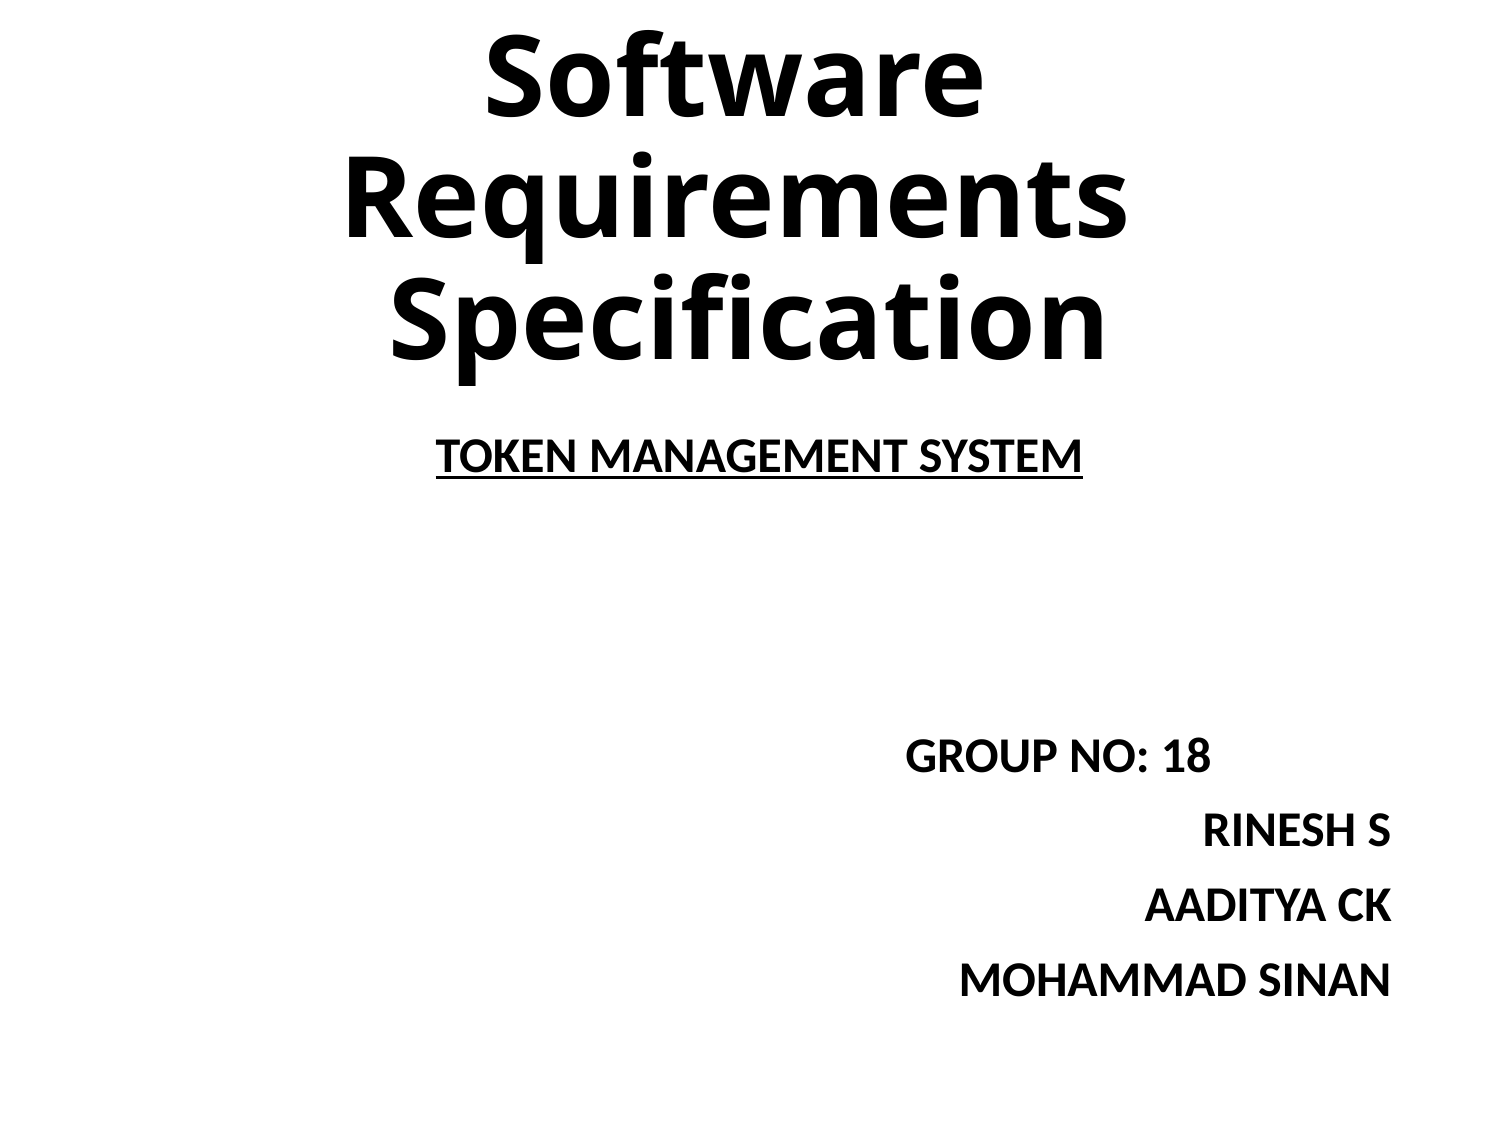

# Software Requirements Specification
TOKEN MANAGEMENT SYSTEM
GROUP NO: 18
RINESH S
AADITYA CK
MOHAMMAD SINAN